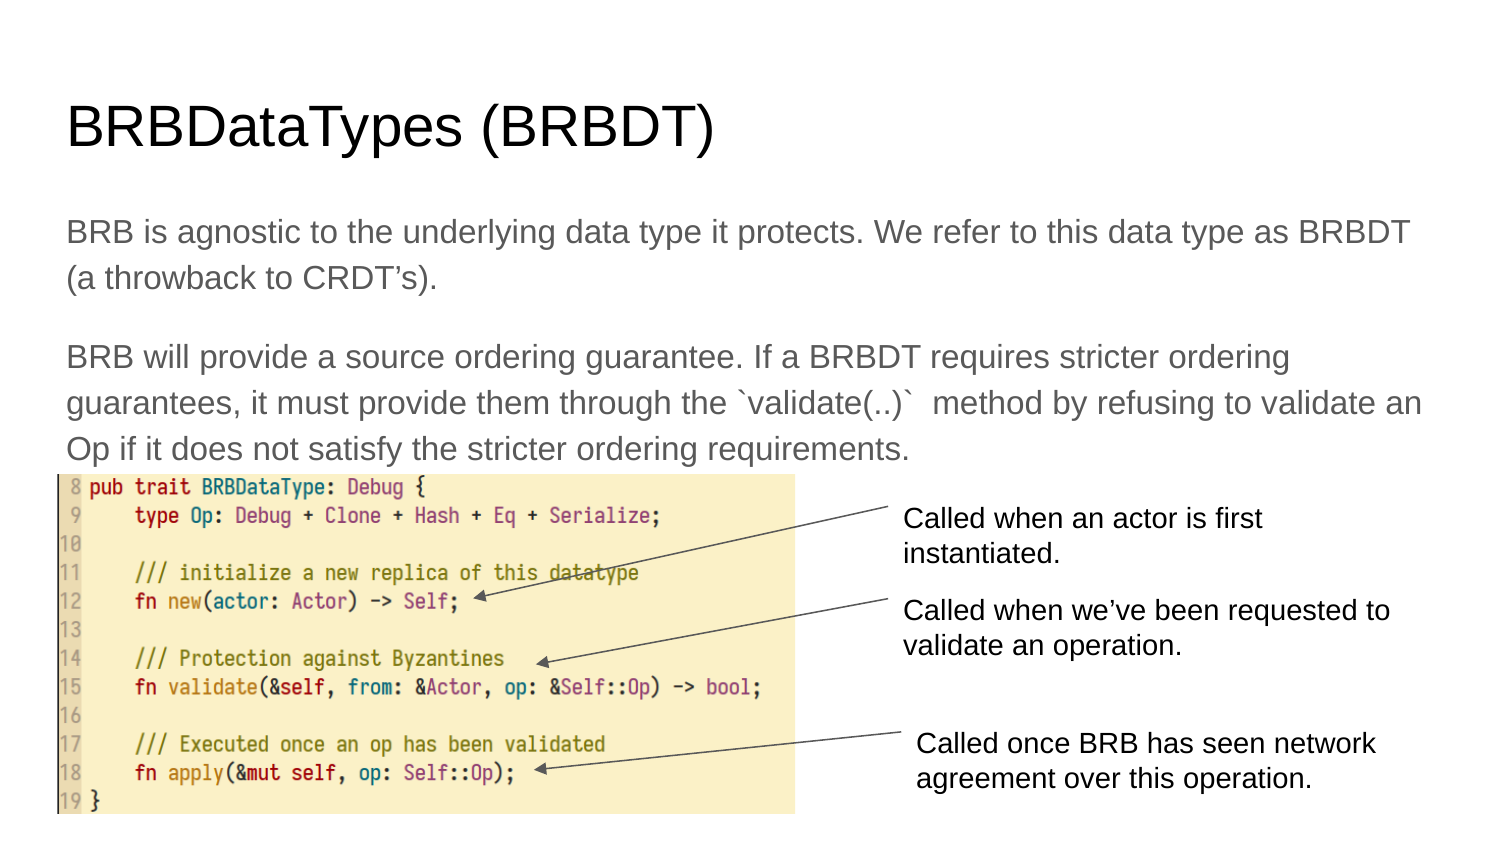

# BRBDataTypes (BRBDT)
BRB is agnostic to the underlying data type it protects. We refer to this data type as BRBDT (a throwback to CRDT’s).
BRB will provide a source ordering guarantee. If a BRBDT requires stricter ordering guarantees, it must provide them through the `validate(..)` method by refusing to validate an Op if it does not satisfy the stricter ordering requirements.
Called when an actor is first instantiated.
Called when we’ve been requested to validate an operation.
Called once BRB has seen network agreement over this operation.